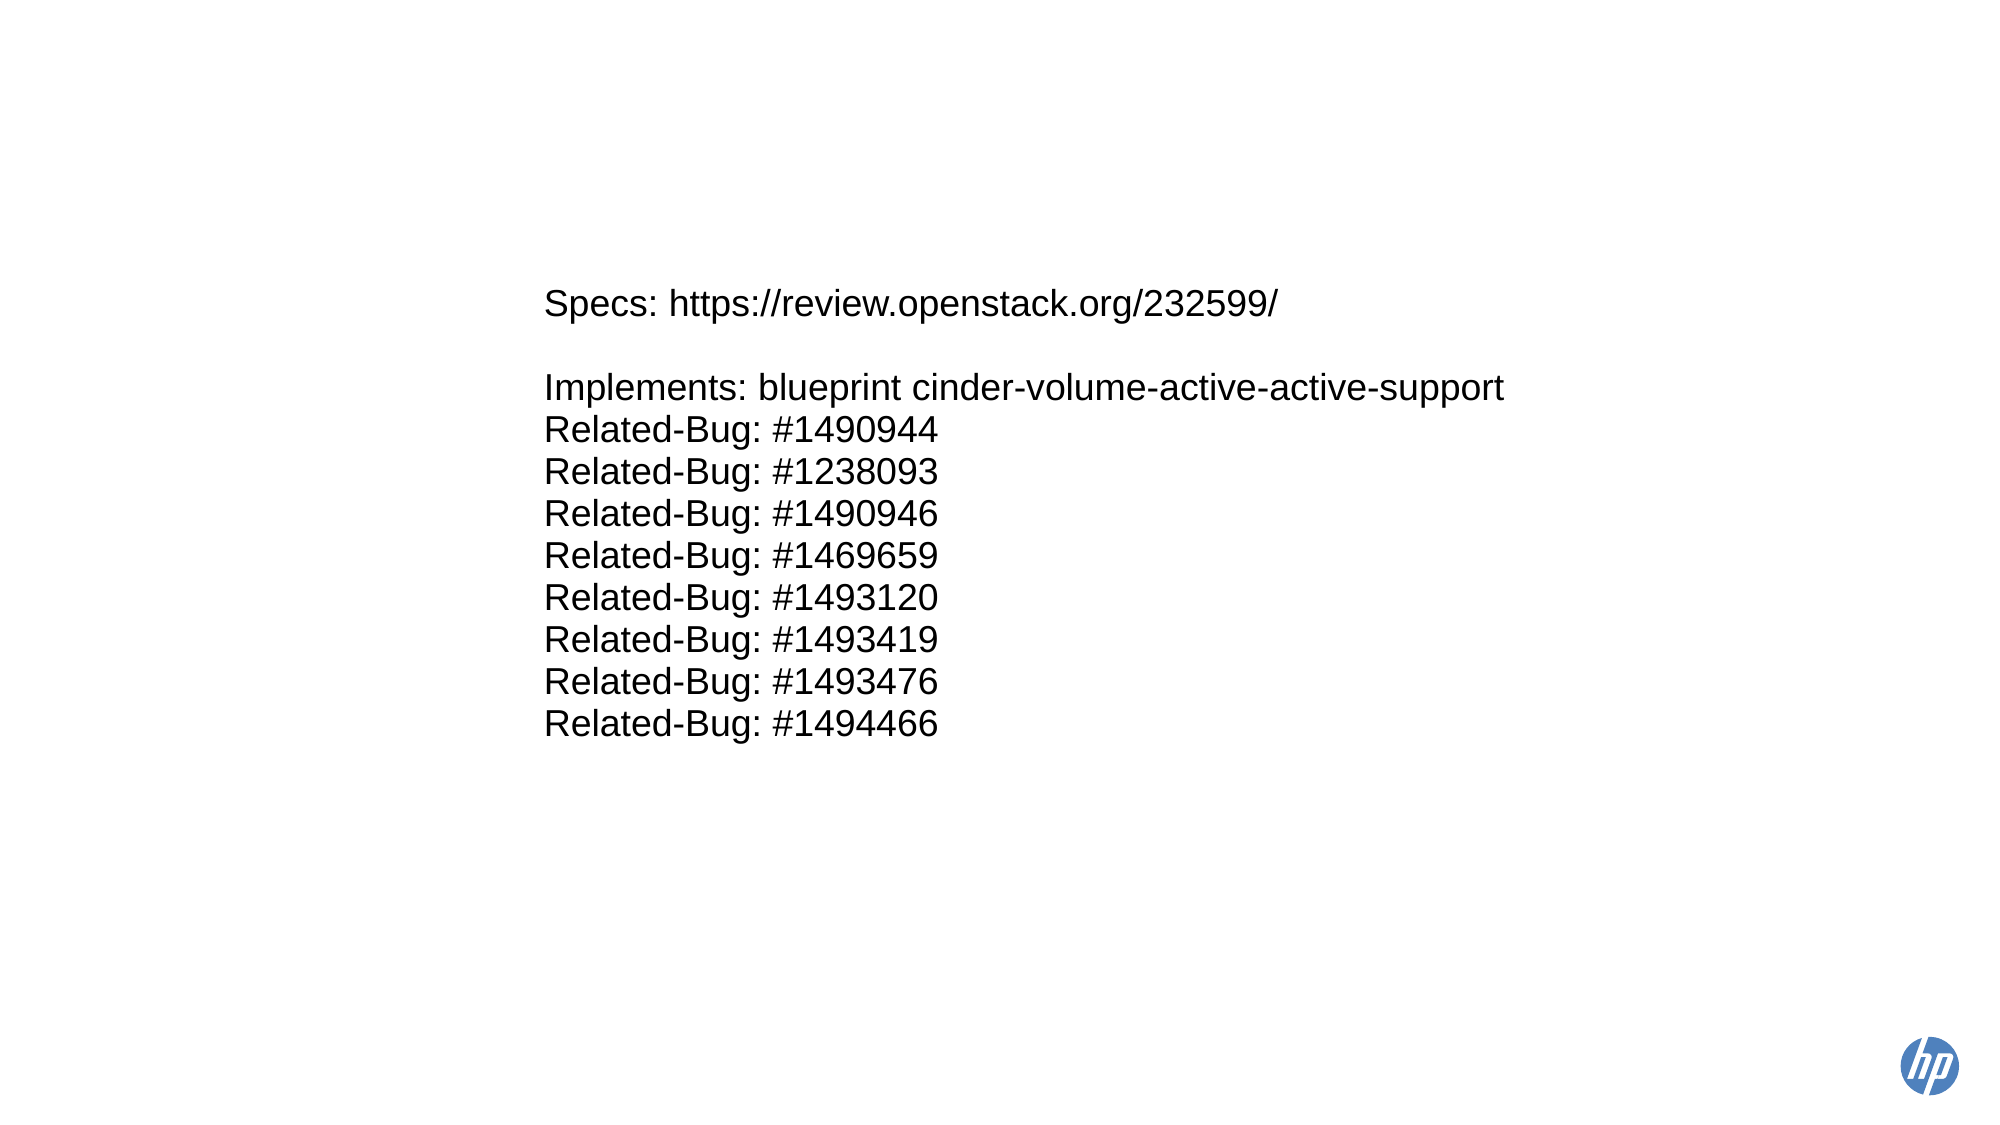

Specs: https://review.openstack.org/232599/
 Implements: blueprint cinder-volume-active-active-support
 Related-Bug: #1490944
 Related-Bug: #1238093
 Related-Bug: #1490946
 Related-Bug: #1469659
 Related-Bug: #1493120
 Related-Bug: #1493419
 Related-Bug: #1493476
 Related-Bug: #1494466